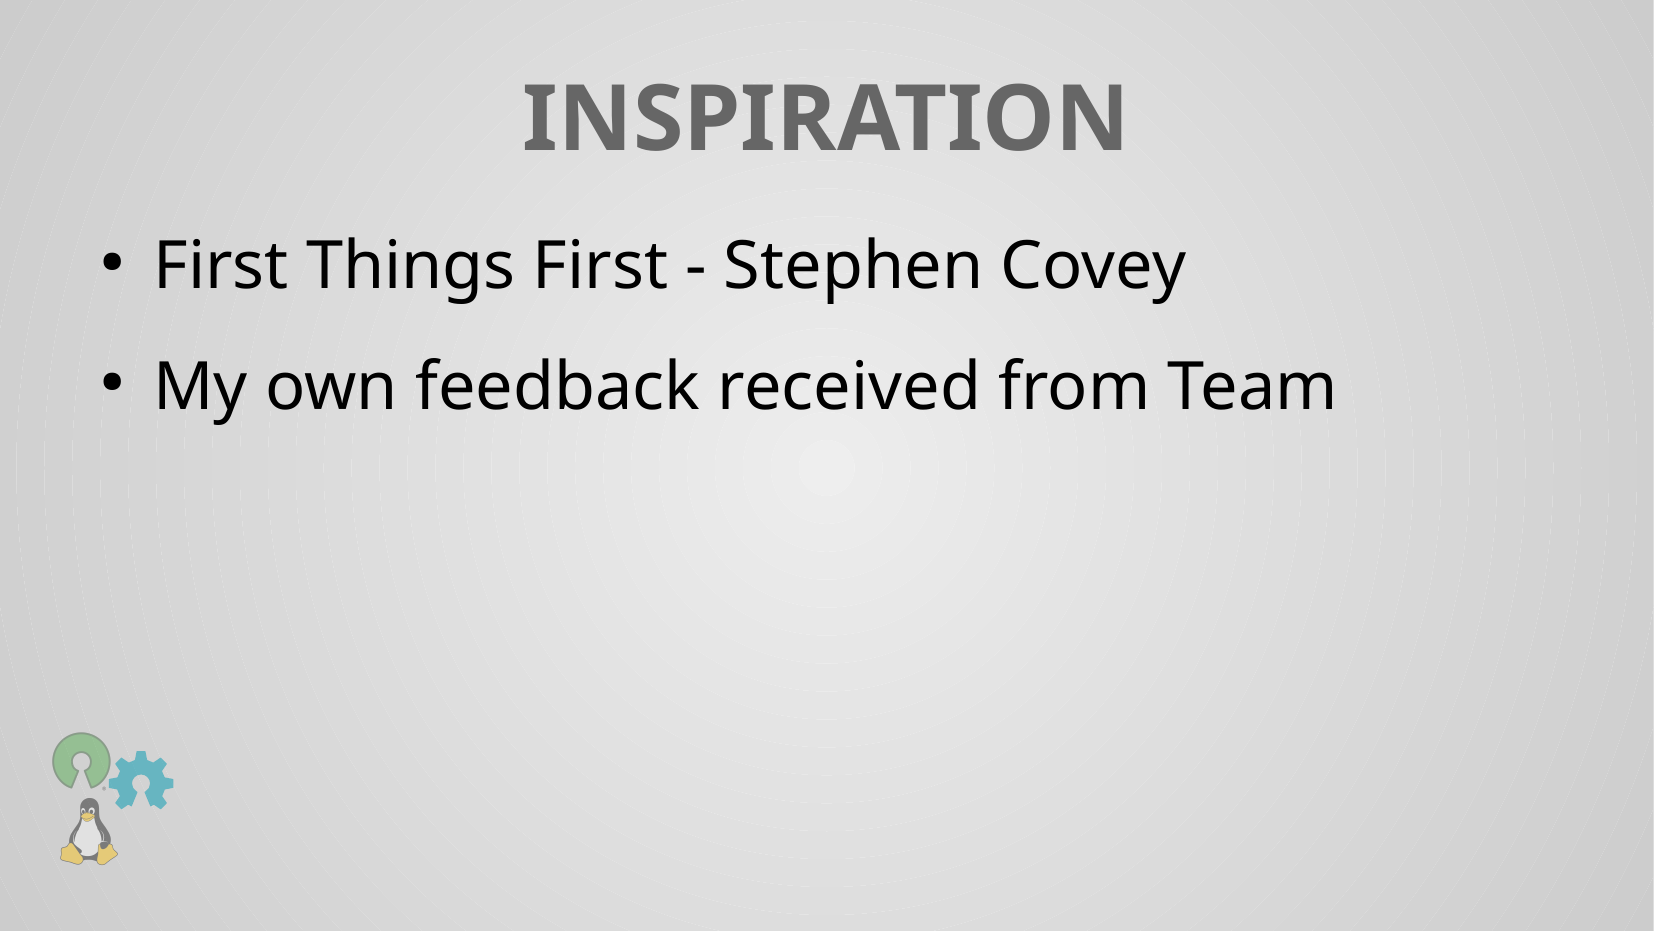

# Inspiration
First Things First - Stephen Covey
My own feedback received from Team